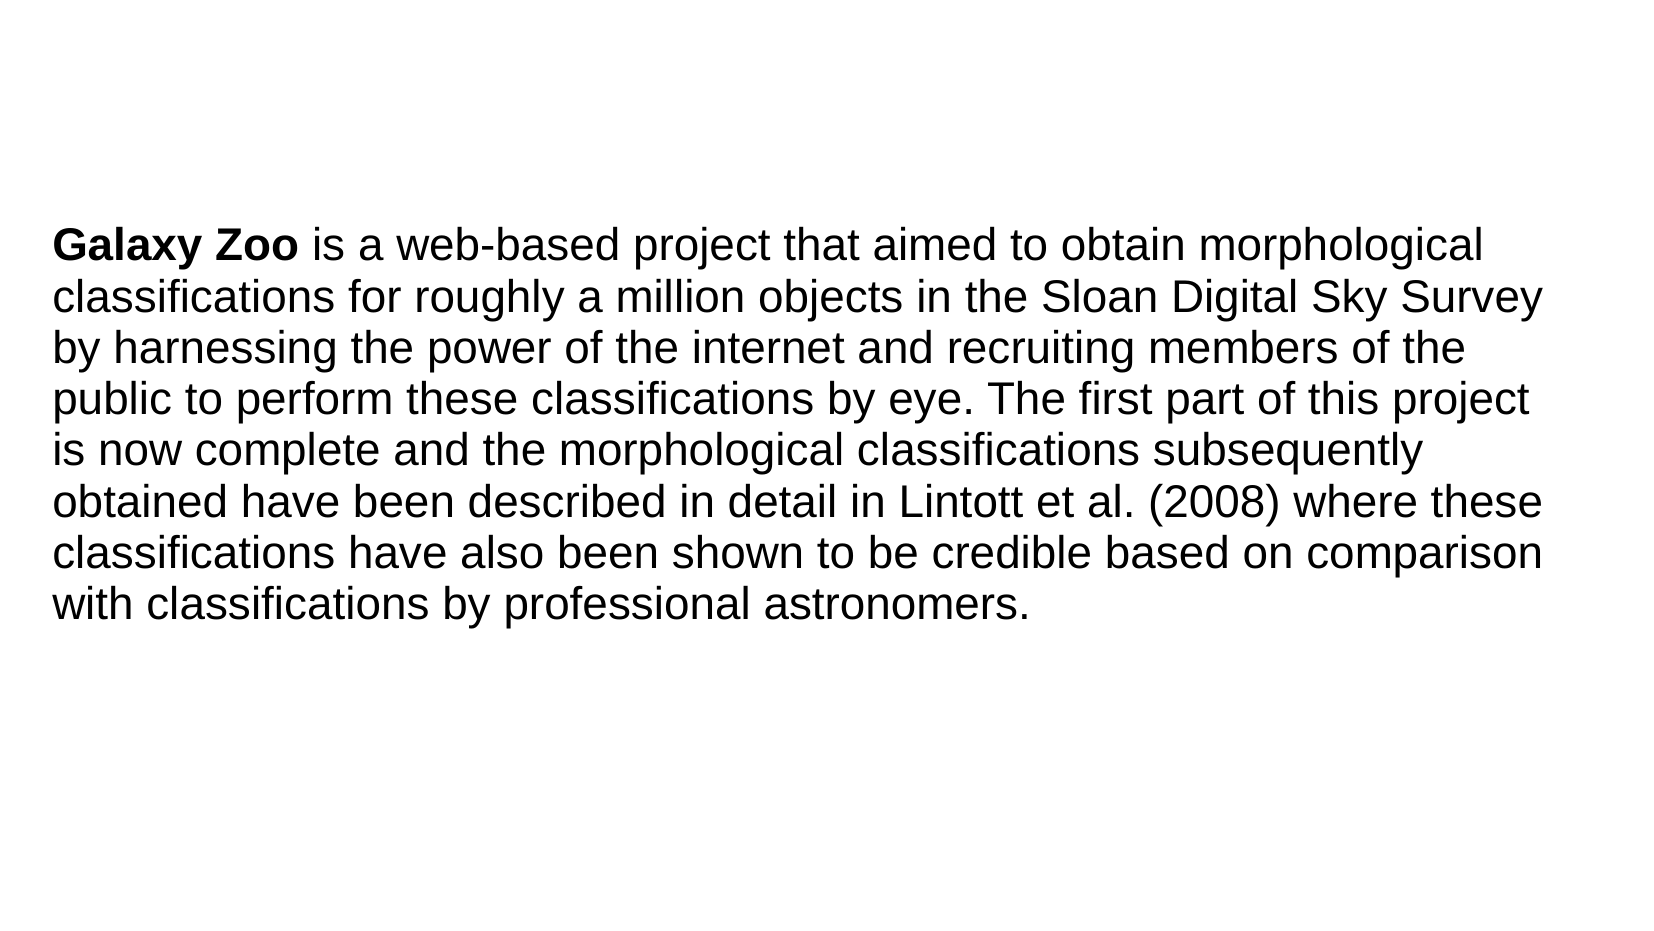

Galaxy Zoo is a web-based project that aimed to obtain morphological classifications for roughly a million objects in the Sloan Digital Sky Survey by harnessing the power of the internet and recruiting members of the public to perform these classifications by eye. The first part of this project is now complete and the morphological classifications subsequently obtained have been described in detail in Lintott et al. (2008) where these classifications have also been shown to be credible based on comparison with classifications by professional astronomers.